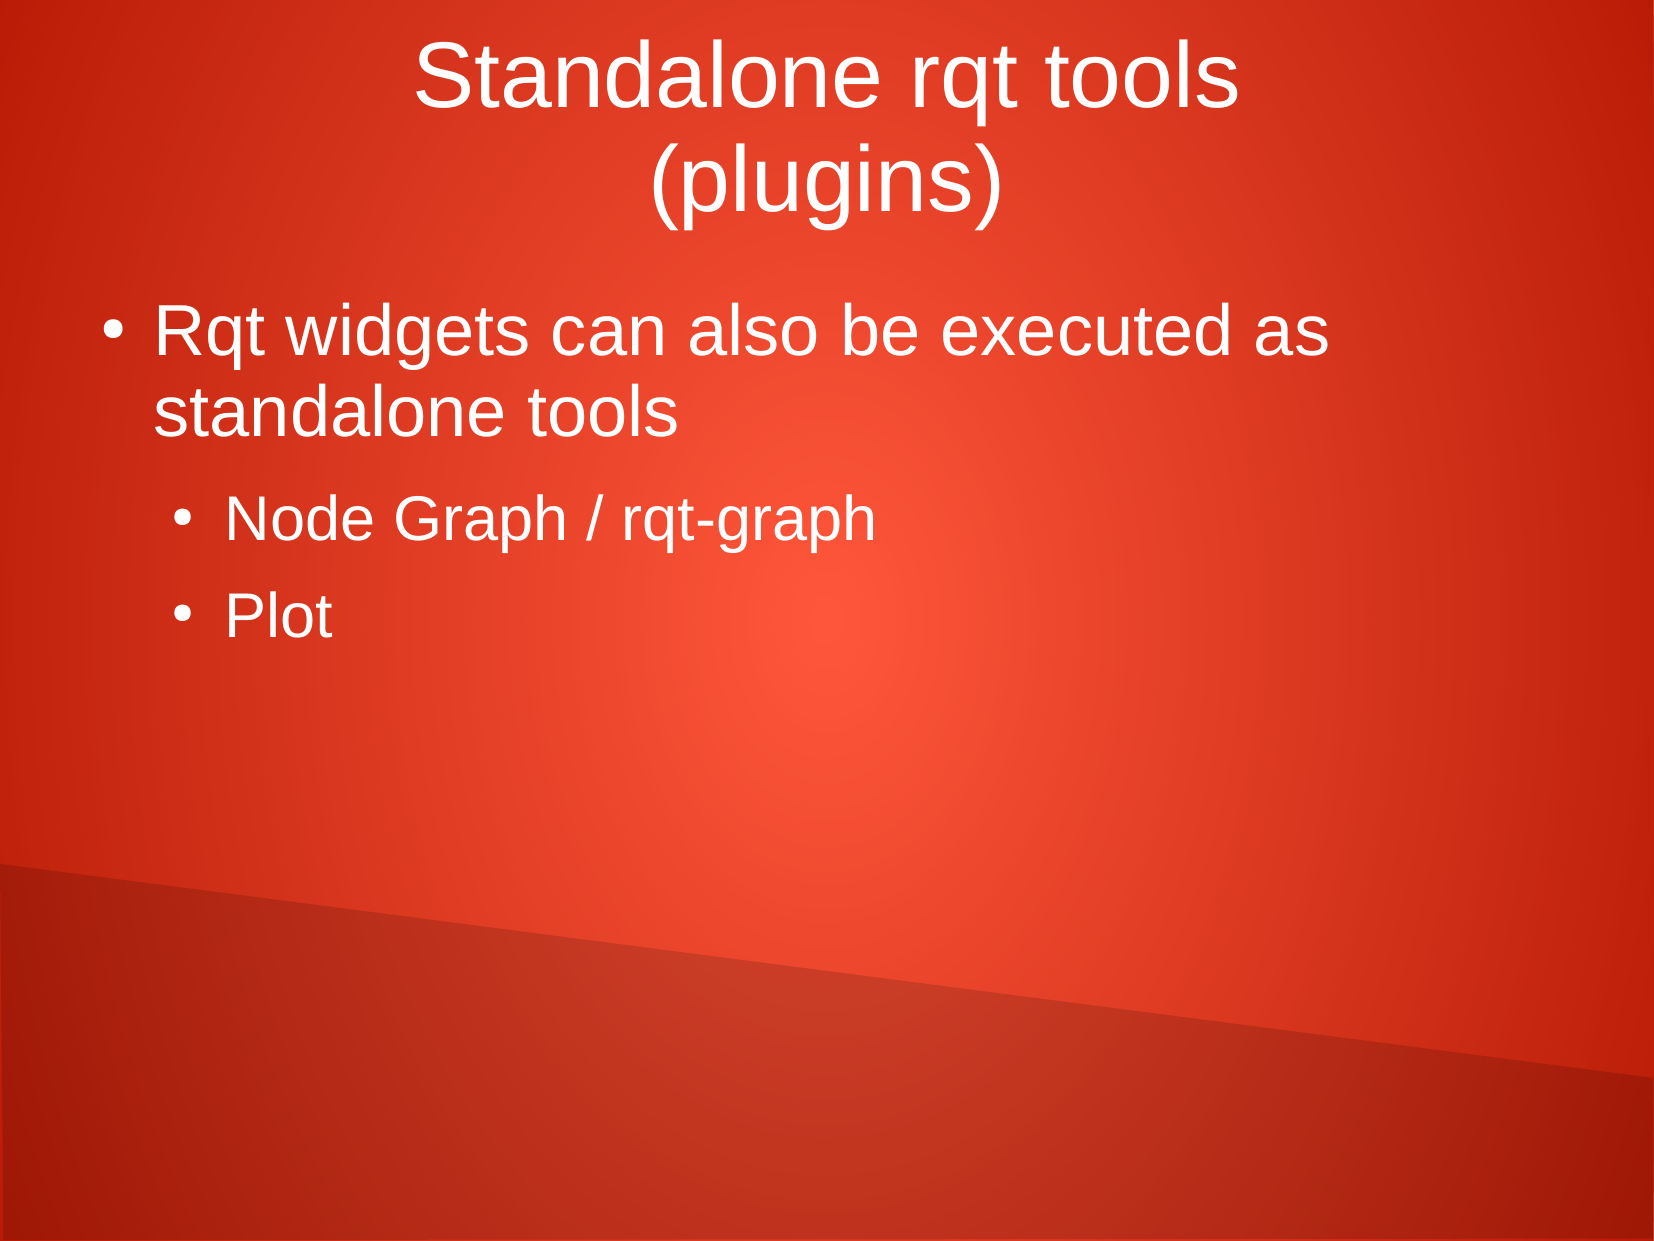

# Standalone rqt tools (plugins)
Rqt widgets can also be executed as standalone tools
Node Graph / rqt-graph
Plot